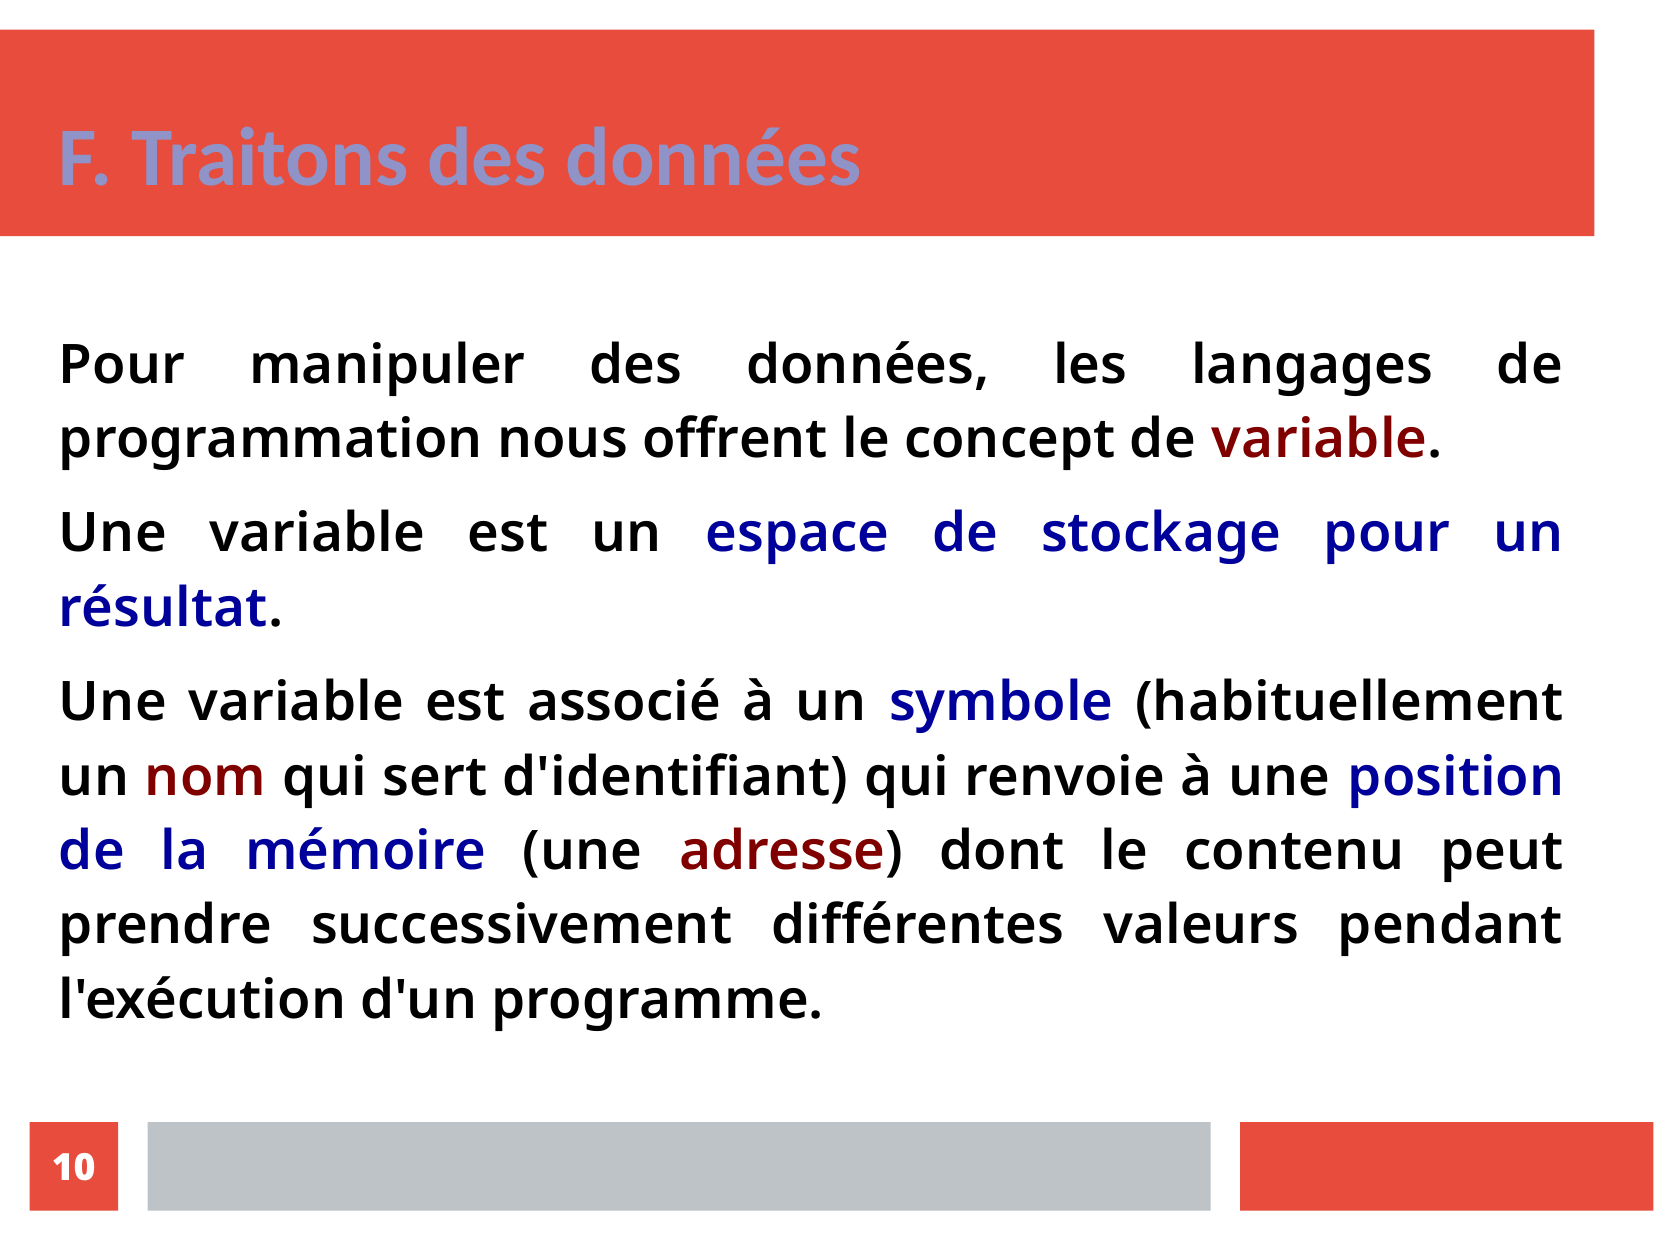

# F. Traitons des données
Pour manipuler des données, les langages de programmation nous offrent le concept de variable.
Une variable est un espace de stockage pour un résultat.
Une variable est associé à un symbole (habituellement un nom qui sert d'identifiant) qui renvoie à une position de la mémoire (une adresse) dont le contenu peut prendre successivement différentes valeurs pendant l'exécution d'un programme.
10